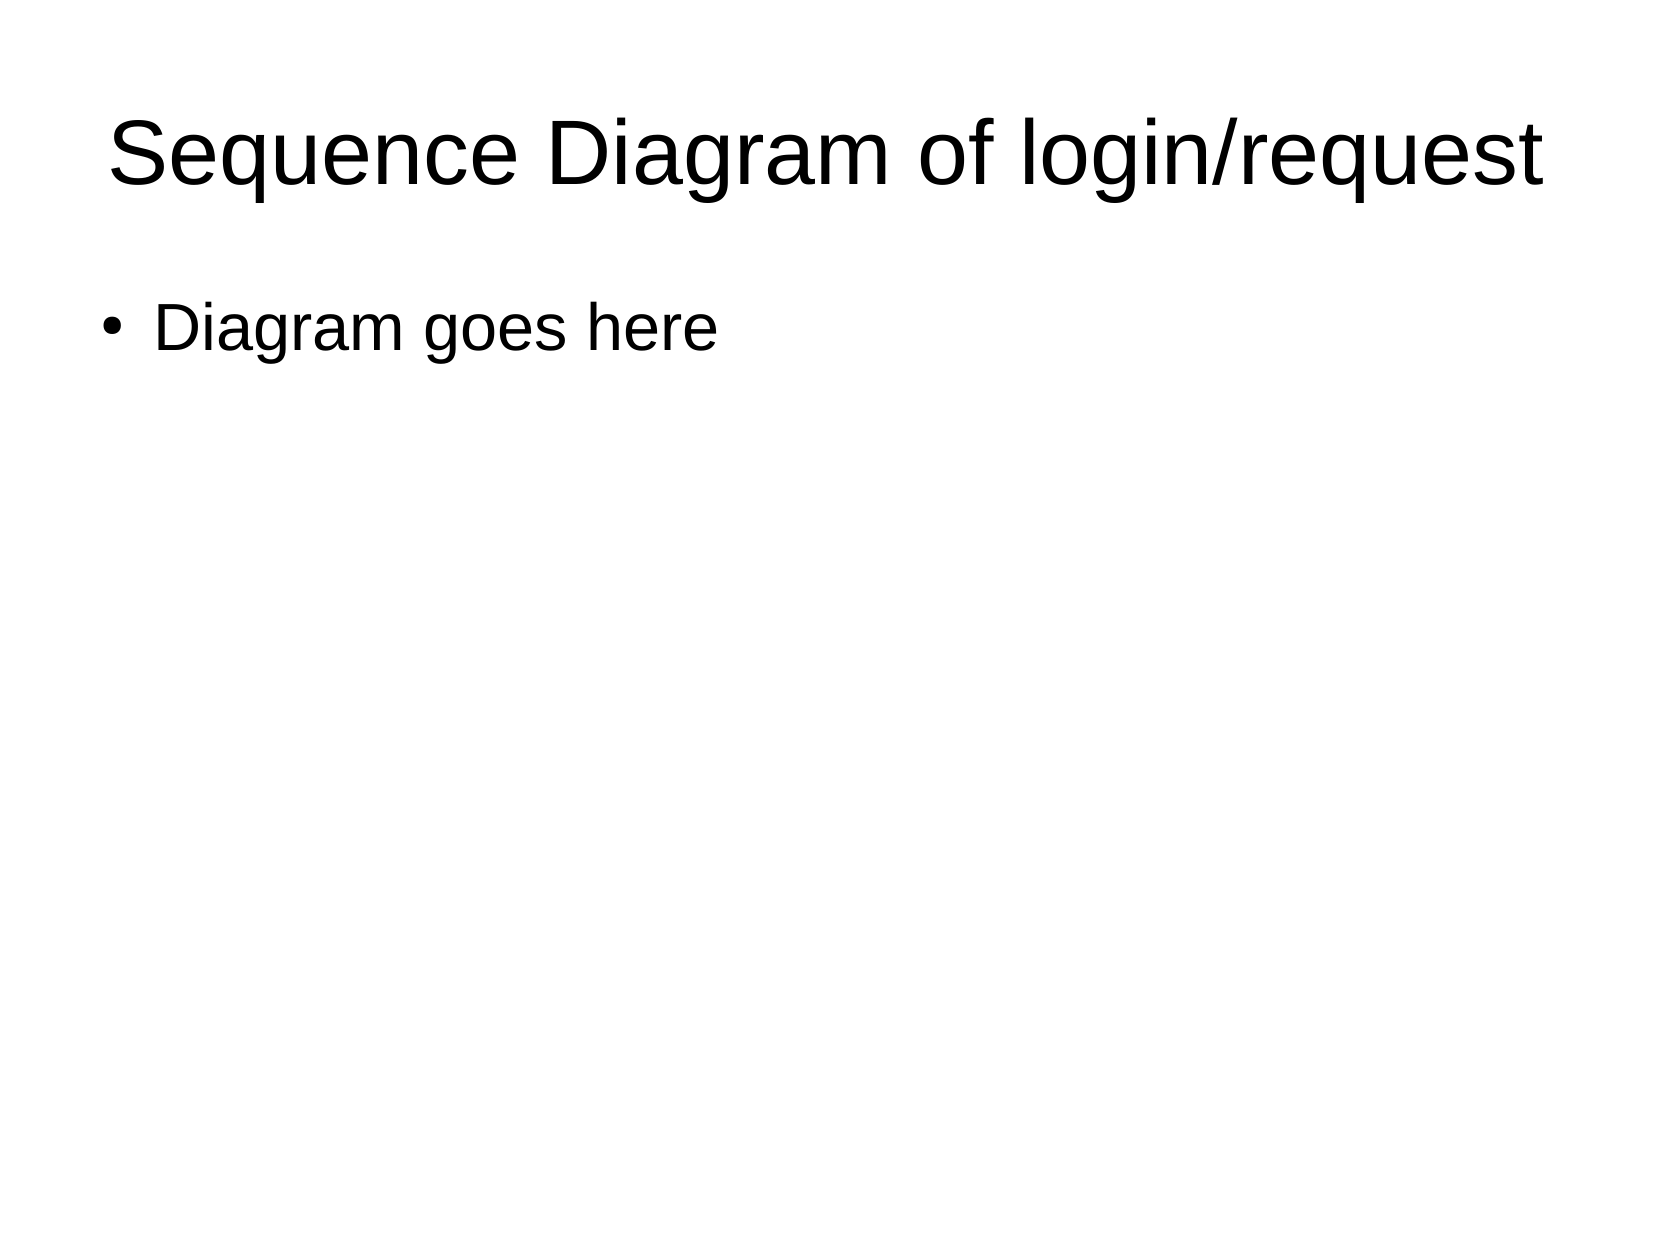

# Sequence Diagram of login/request
Diagram goes here